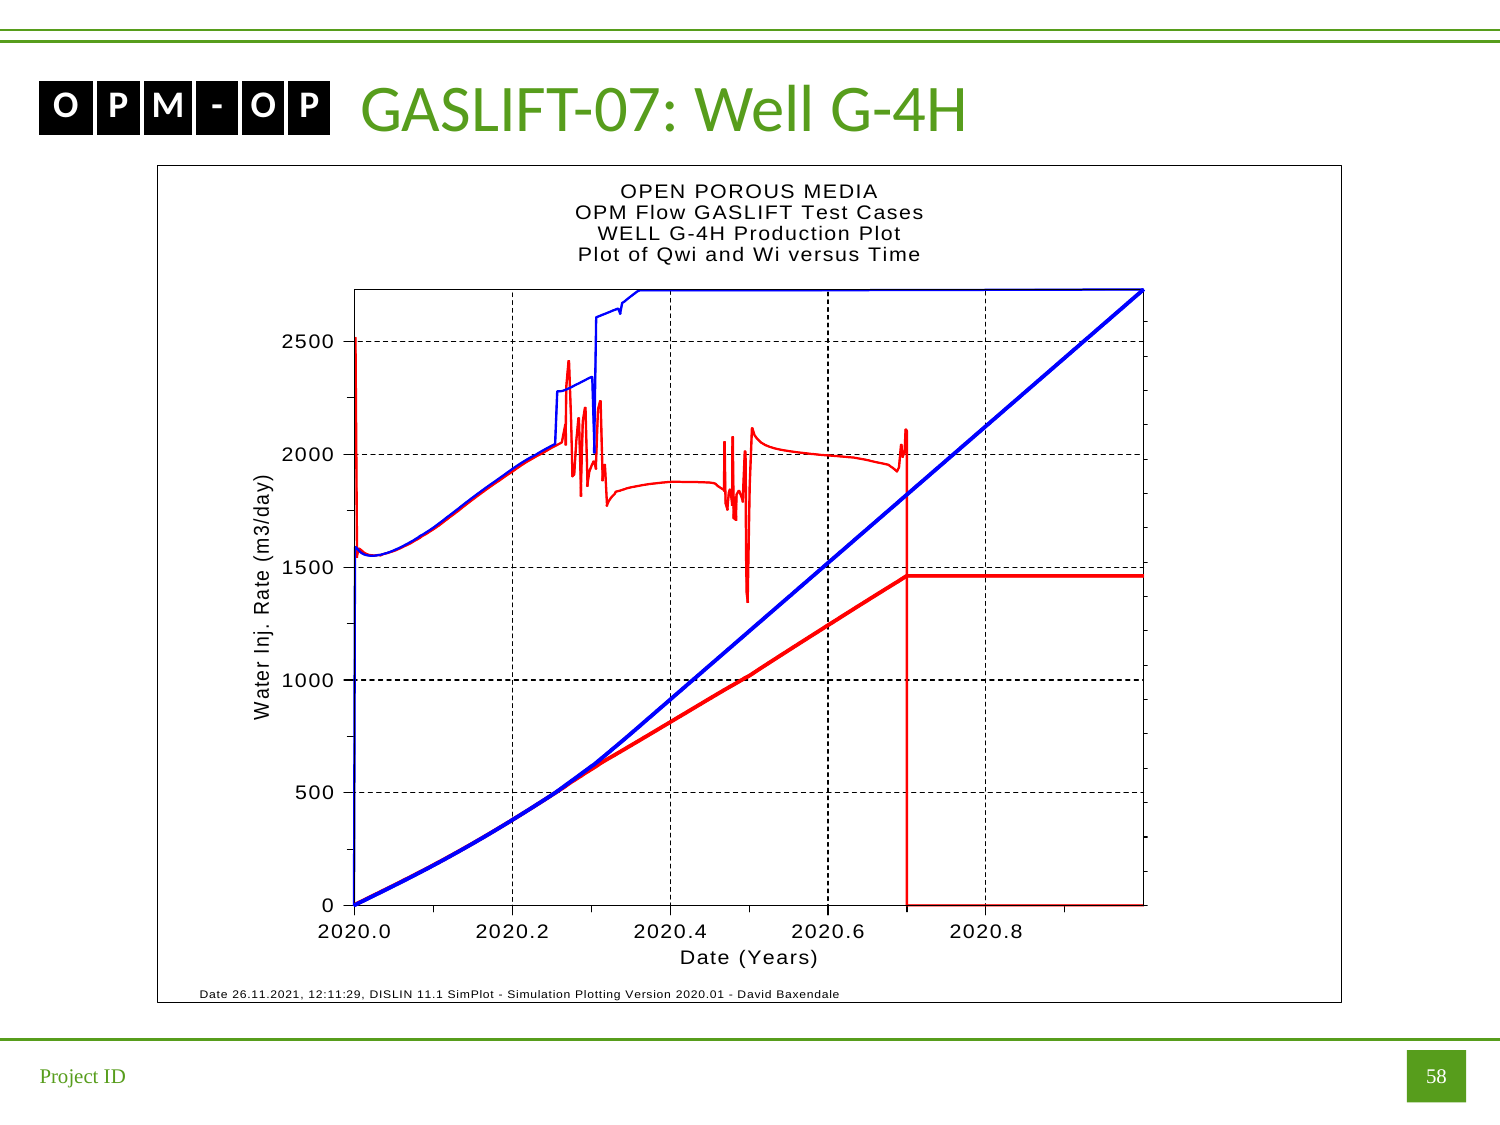

# GASLIFT-07: well G-4H
Project ID
58